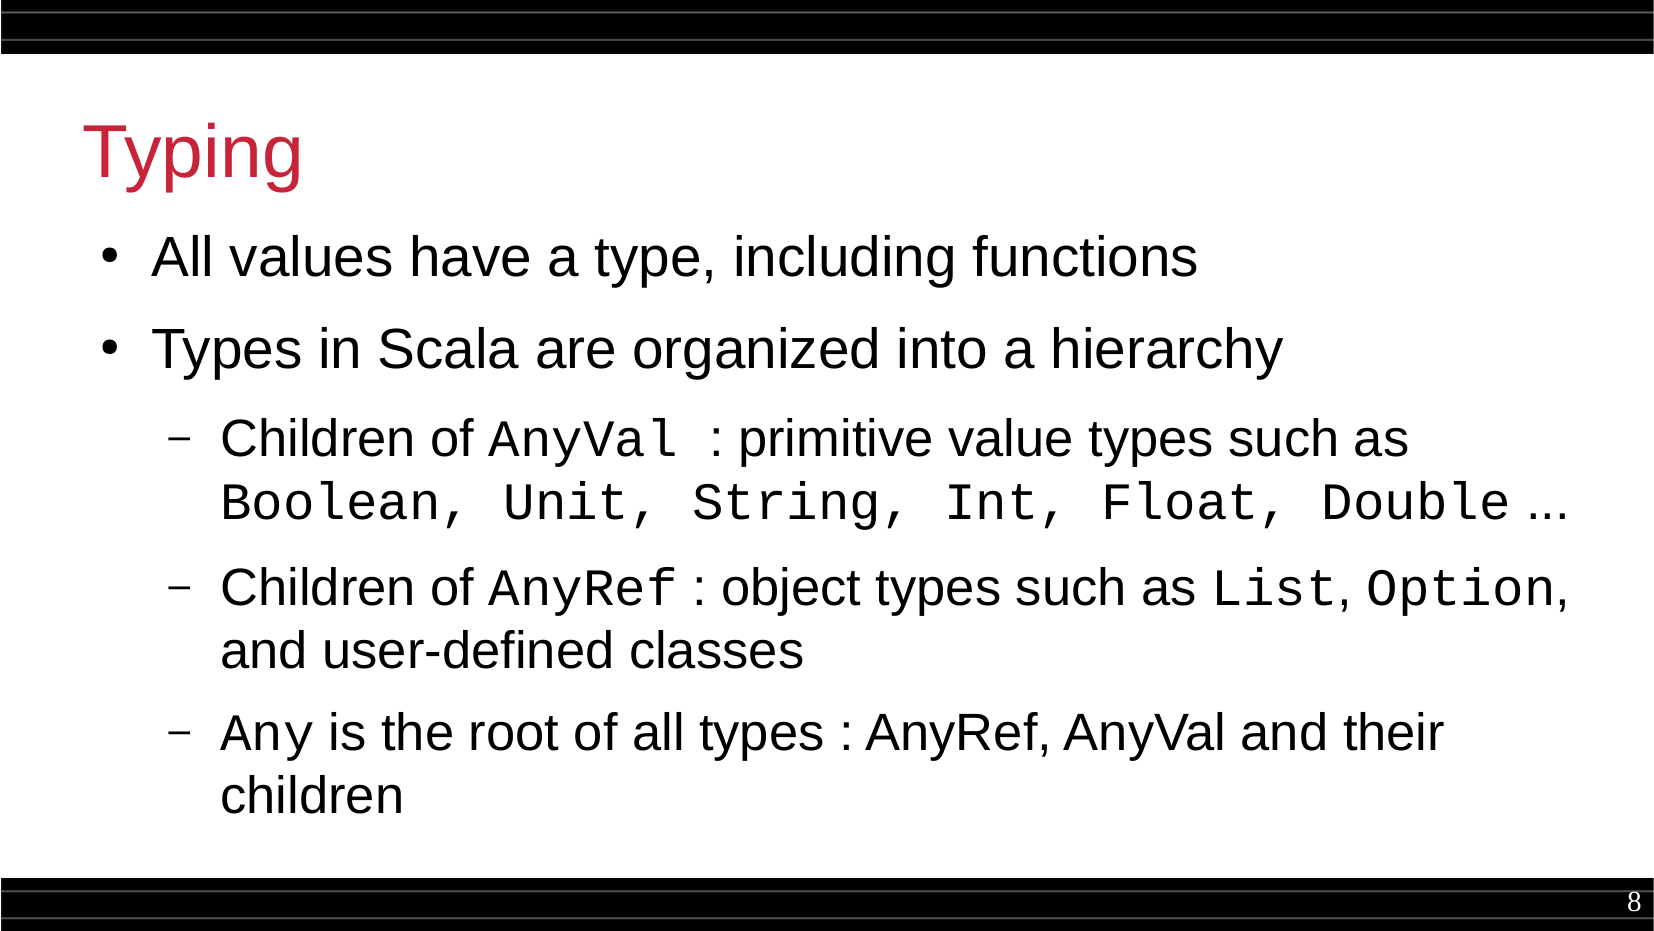

# Typing
All values have a type, including functions
Types in Scala are organized into a hierarchy
Children of AnyVal : primitive value types such as Boolean, Unit, String, Int, Float, Double ...
Children of AnyRef : object types such as List, Option, and user-defined classes
Any is the root of all types : AnyRef, AnyVal and their children